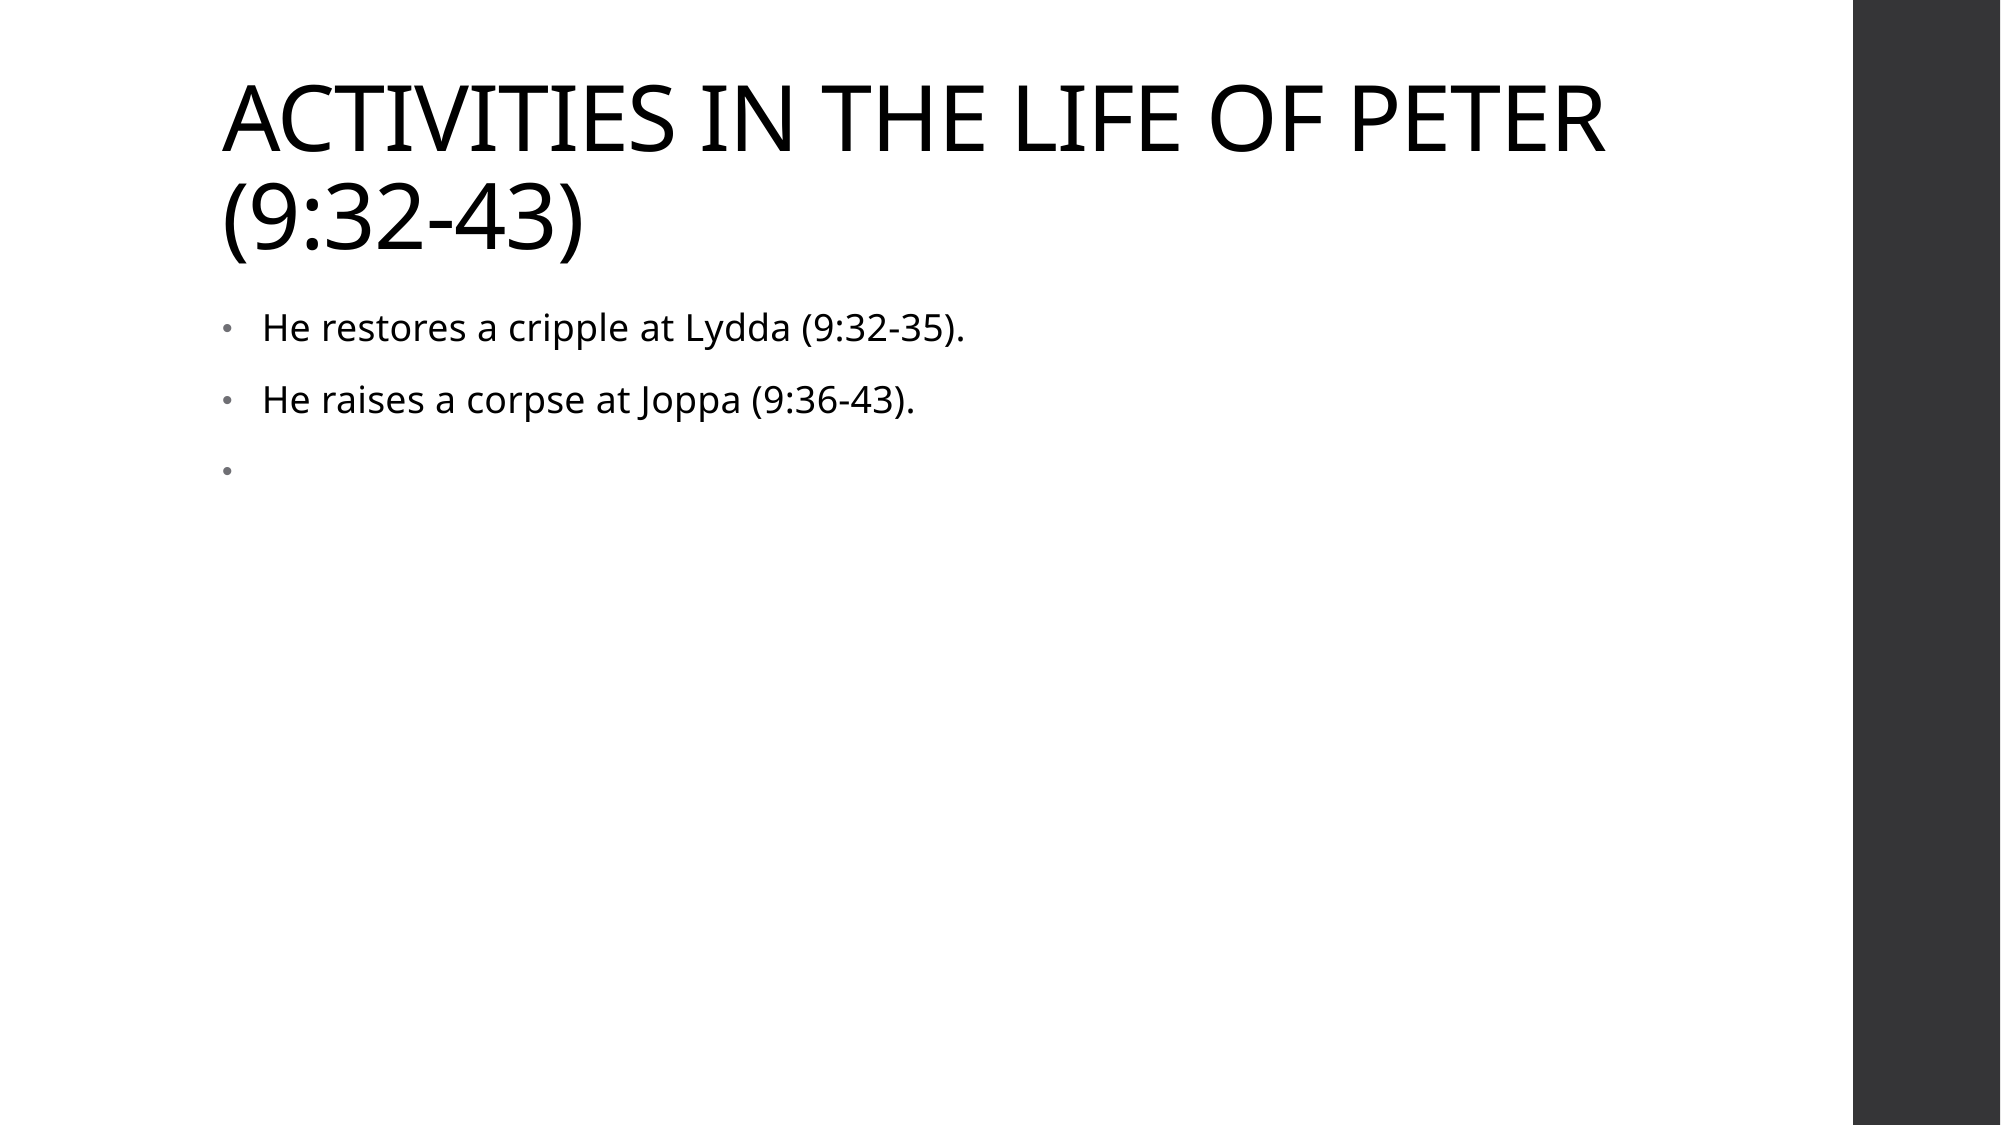

# ACTIVITIES IN THE LIFE OF PETER (9:32-43)
 He restores a cripple at Lydda (9:32-35).
 He raises a corpse at Joppa (9:36-43).